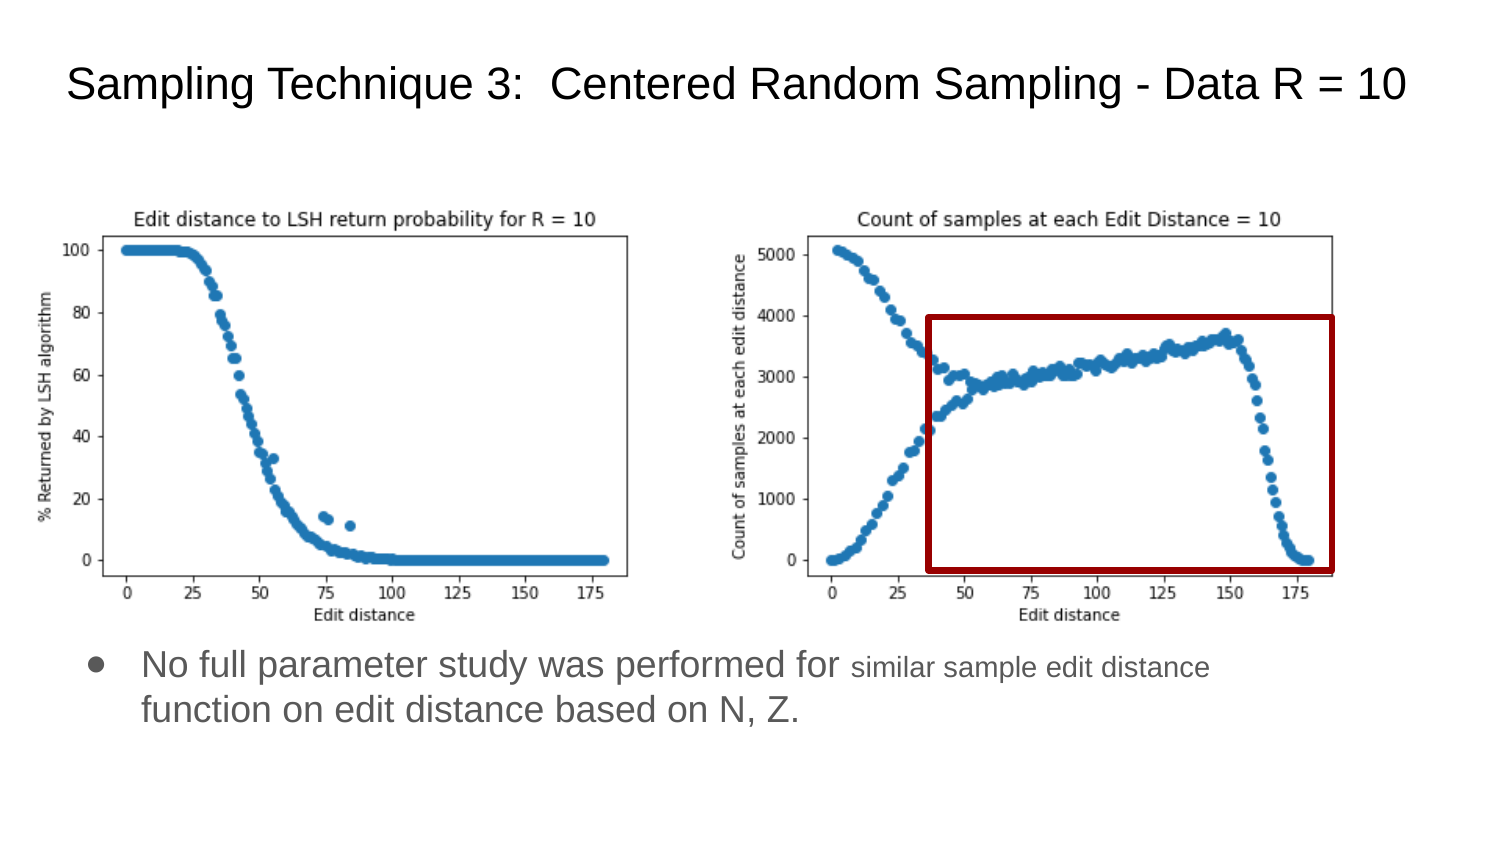

# Sampling Technique 3: Centered Random Sampling - Data R = 10
No full parameter study was performed for similar sample edit distance function on edit distance based on N, Z.